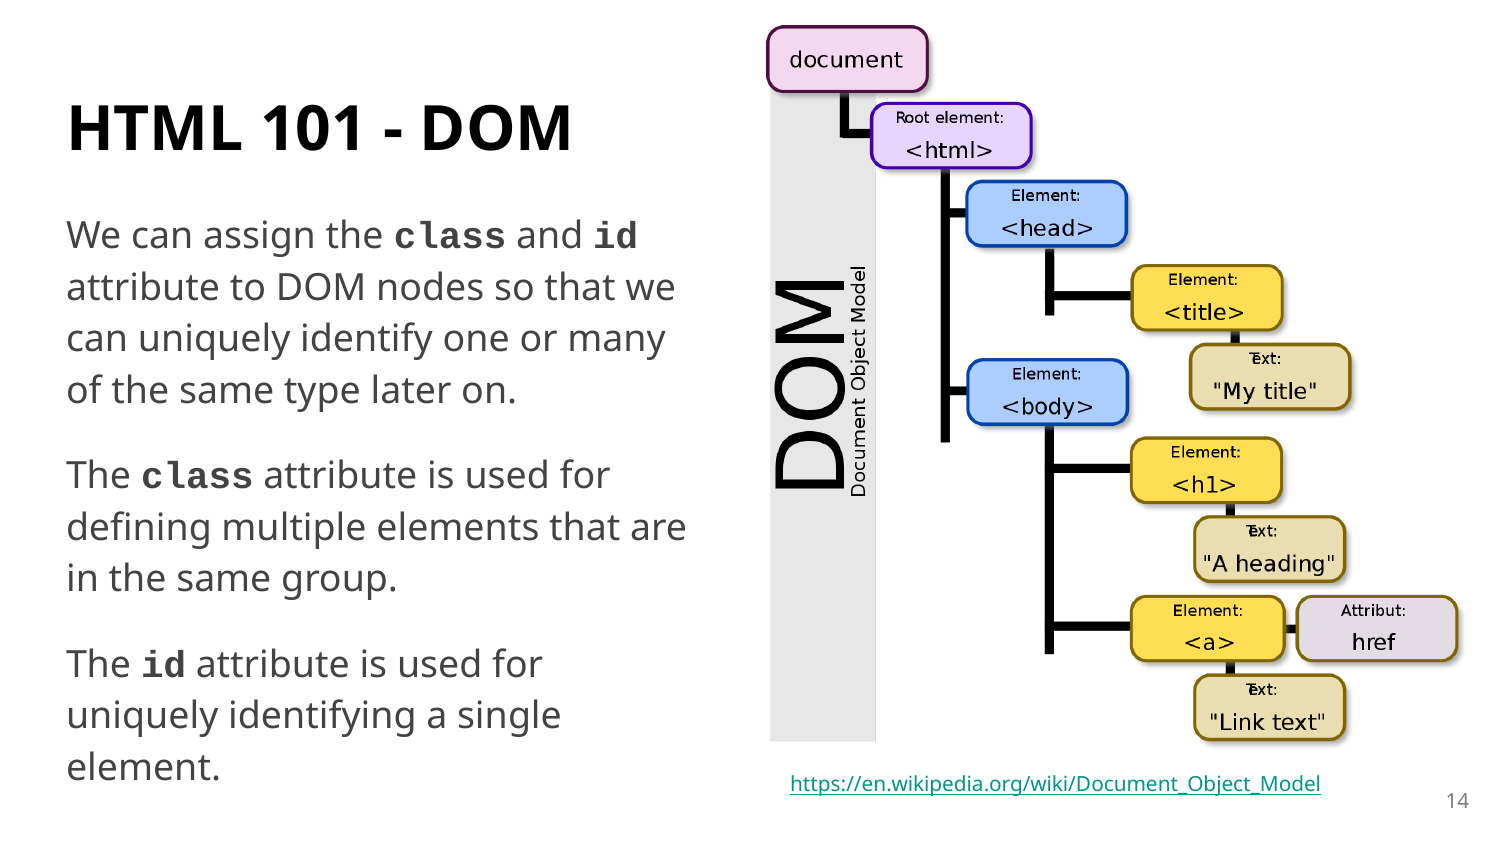

# HTML 101 - DOM
We can assign the class and id attribute to DOM nodes so that we can uniquely identify one or many of the same type later on.
The class attribute is used for defining multiple elements that are in the same group.
The id attribute is used for uniquely identifying a single element.
https://en.wikipedia.org/wiki/Document_Object_Model